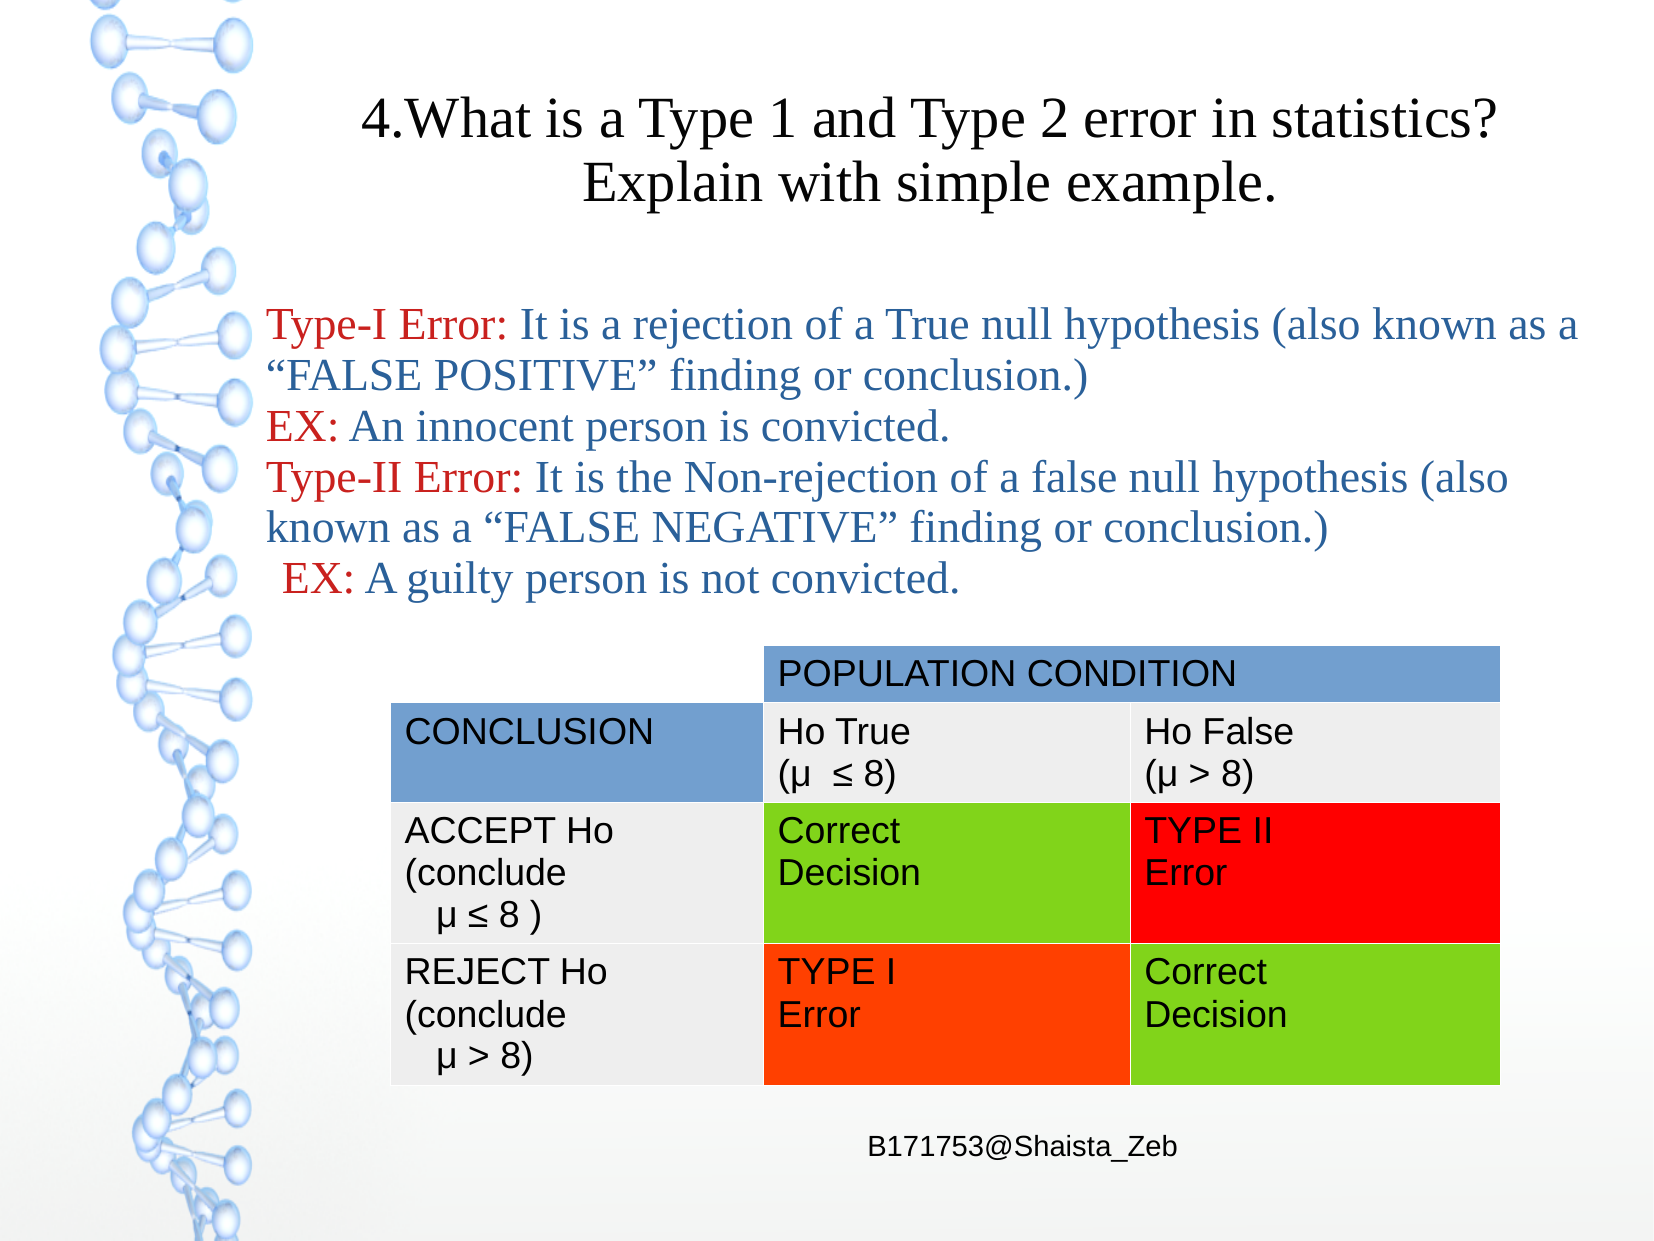

# 4.What is a Type 1 and Type 2 error in statistics? Explain with simple example.
Type-I Error: It is a rejection of a True null hypothesis (also known as a “FALSE POSITIVE” finding or conclusion.)
EX: An innocent person is convicted.
Type-II Error: It is the Non-rejection of a false null hypothesis (also known as a “FALSE NEGATIVE” finding or conclusion.)
EX: A guilty person is not convicted.
| | POPULATION CONDITION | |
| --- | --- | --- |
| CONCLUSION | Ho True (μ ≤ 8) | Ho False (μ > 8) |
| ACCEPT Ho (conclude μ ≤ 8 ) | Correct Decision | TYPE II Error |
| REJECT Ho (conclude μ > 8) | TYPE I Error | Correct Decision |
B171753@Shaista_Zeb